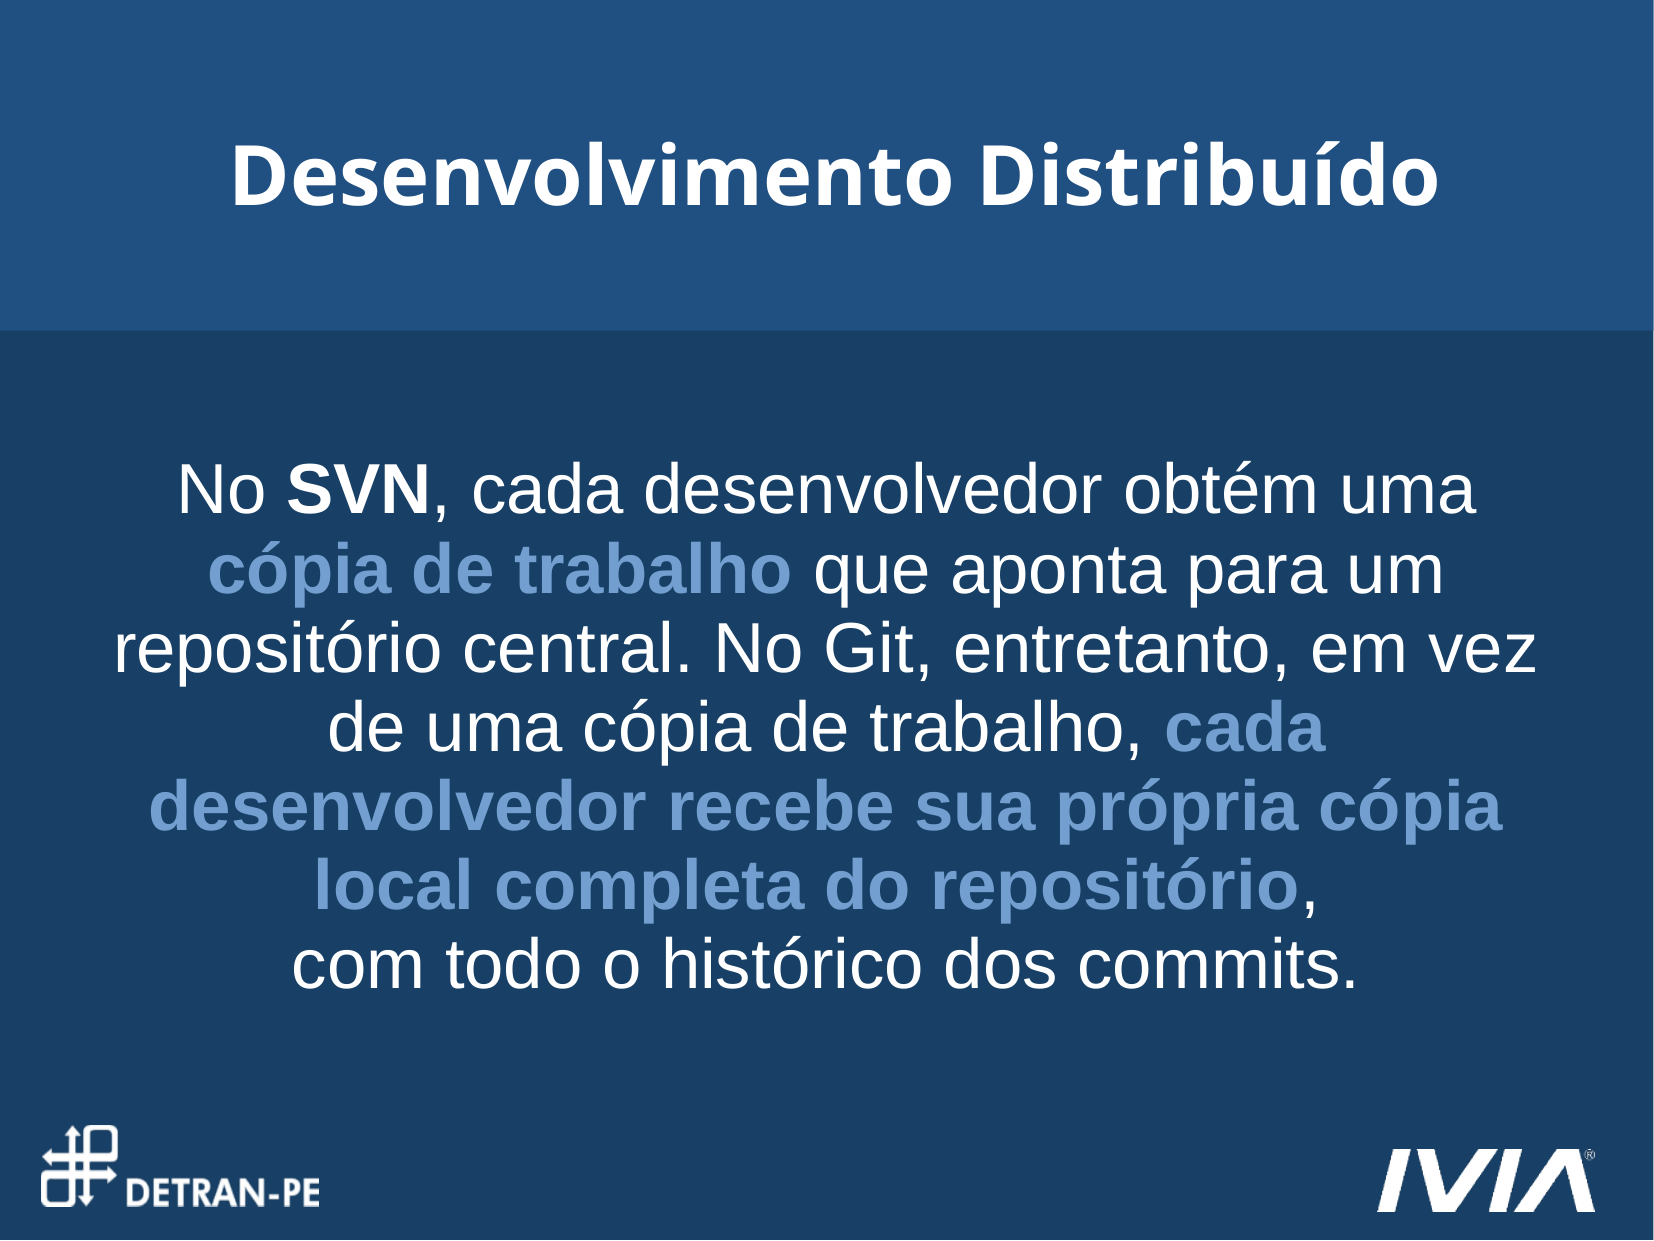

# Desenvolvimento Distribuído
No SVN, cada desenvolvedor obtém uma cópia de trabalho que aponta para um repositório central. No Git, entretanto, em vez de uma cópia de trabalho, cada desenvolvedor recebe sua própria cópia local completa do repositório,
com todo o histórico dos commits.